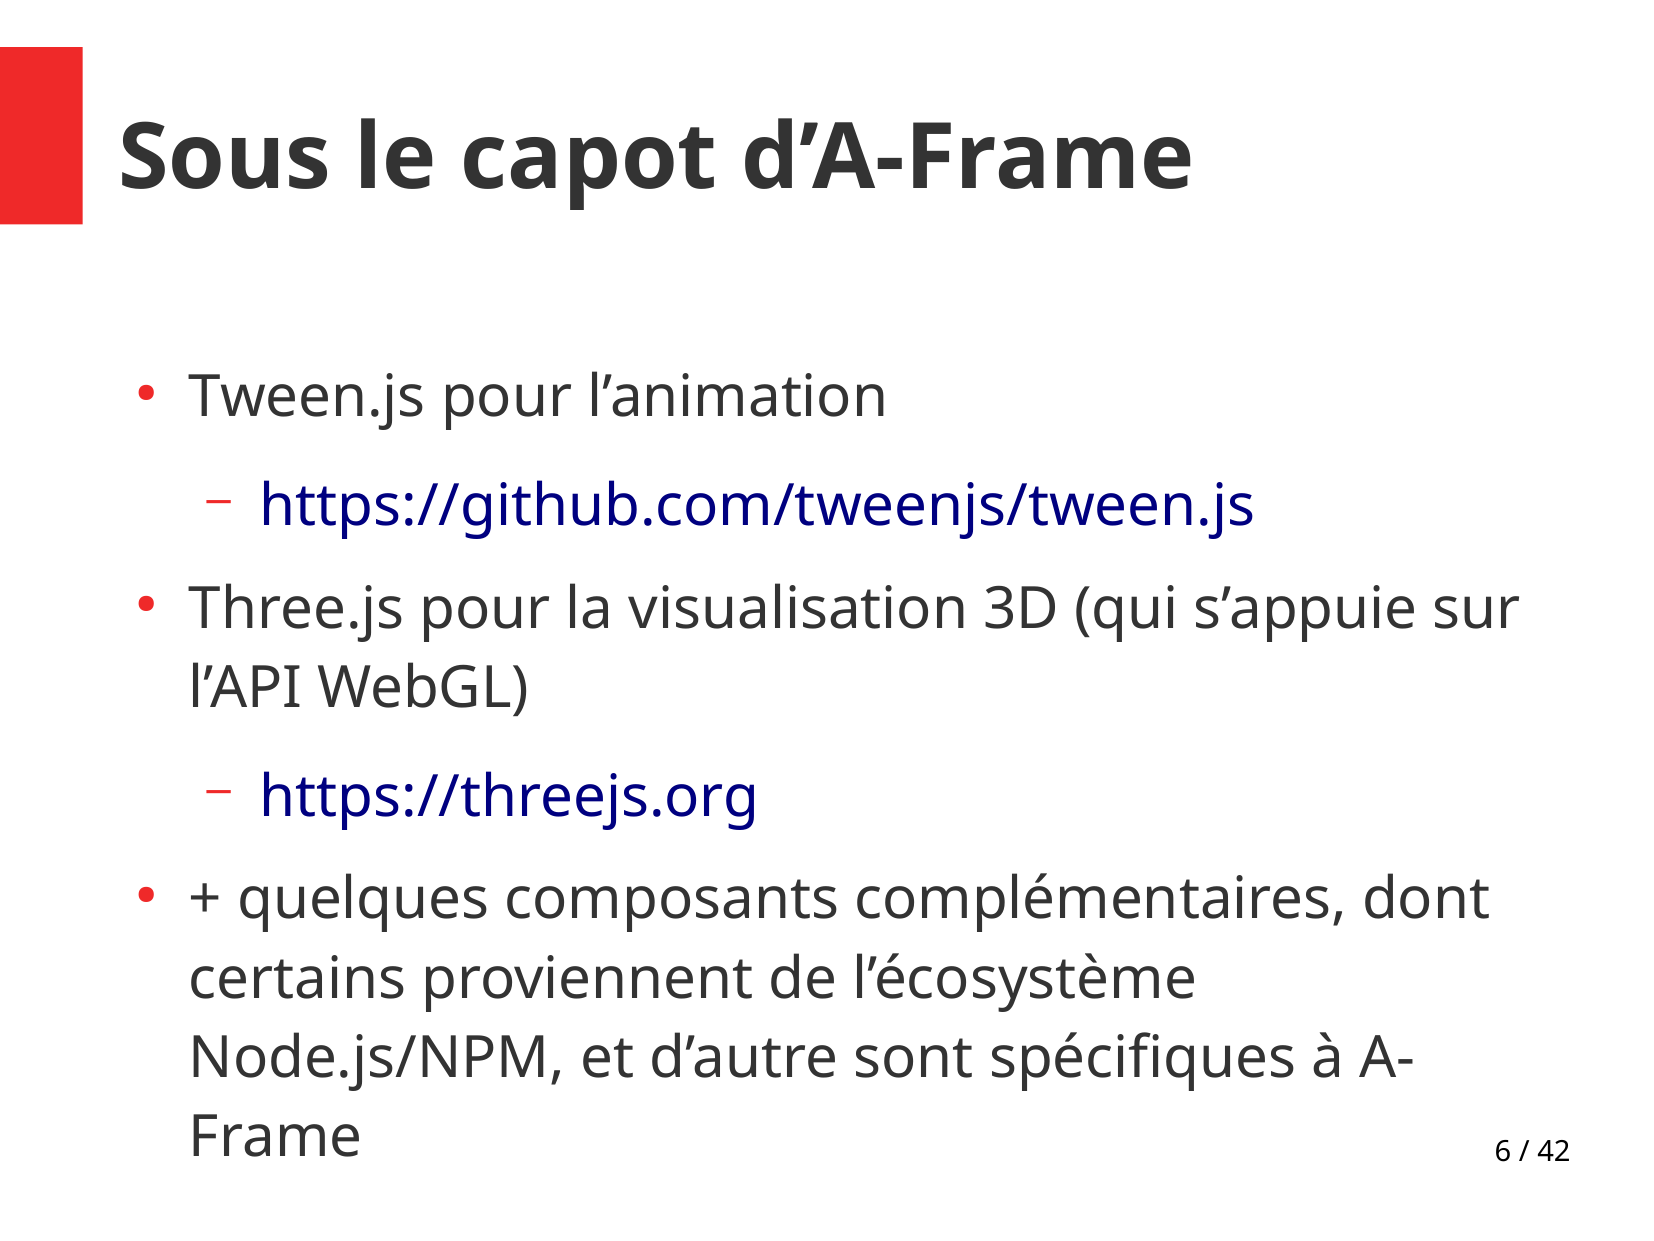

# Sous le capot d’A-Frame
Tween.js pour l’animation
https://github.com/tweenjs/tween.js
Three.js pour la visualisation 3D (qui s’appuie sur l’API WebGL)
https://threejs.org
+ quelques composants complémentaires, dont certains proviennent de l’écosystème Node.js/NPM, et d’autre sont spécifiques à A-Frame
6